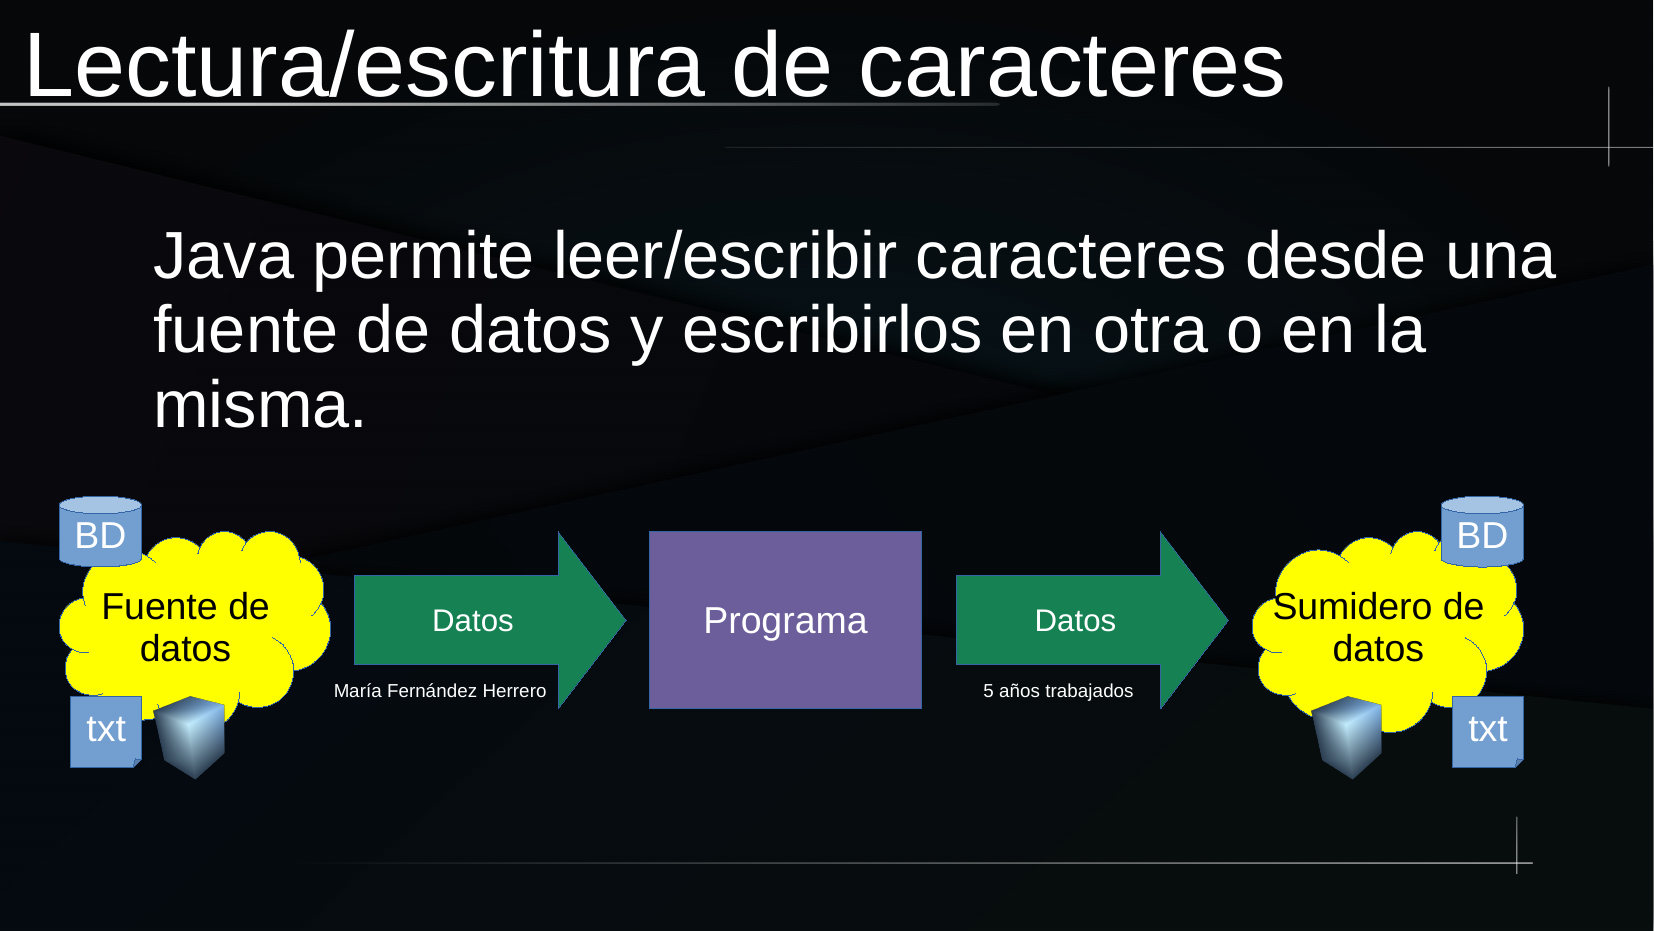

# Lectura/escritura de caracteres
Java permite leer/escribir caracteres desde una fuente de datos y escribirlos en otra o en la misma.
BD
BD
Fuente de
datos
Datos
Programa
Datos
Sumidero de
datos
María Fernández Herrero
5 años trabajados
txt
txt